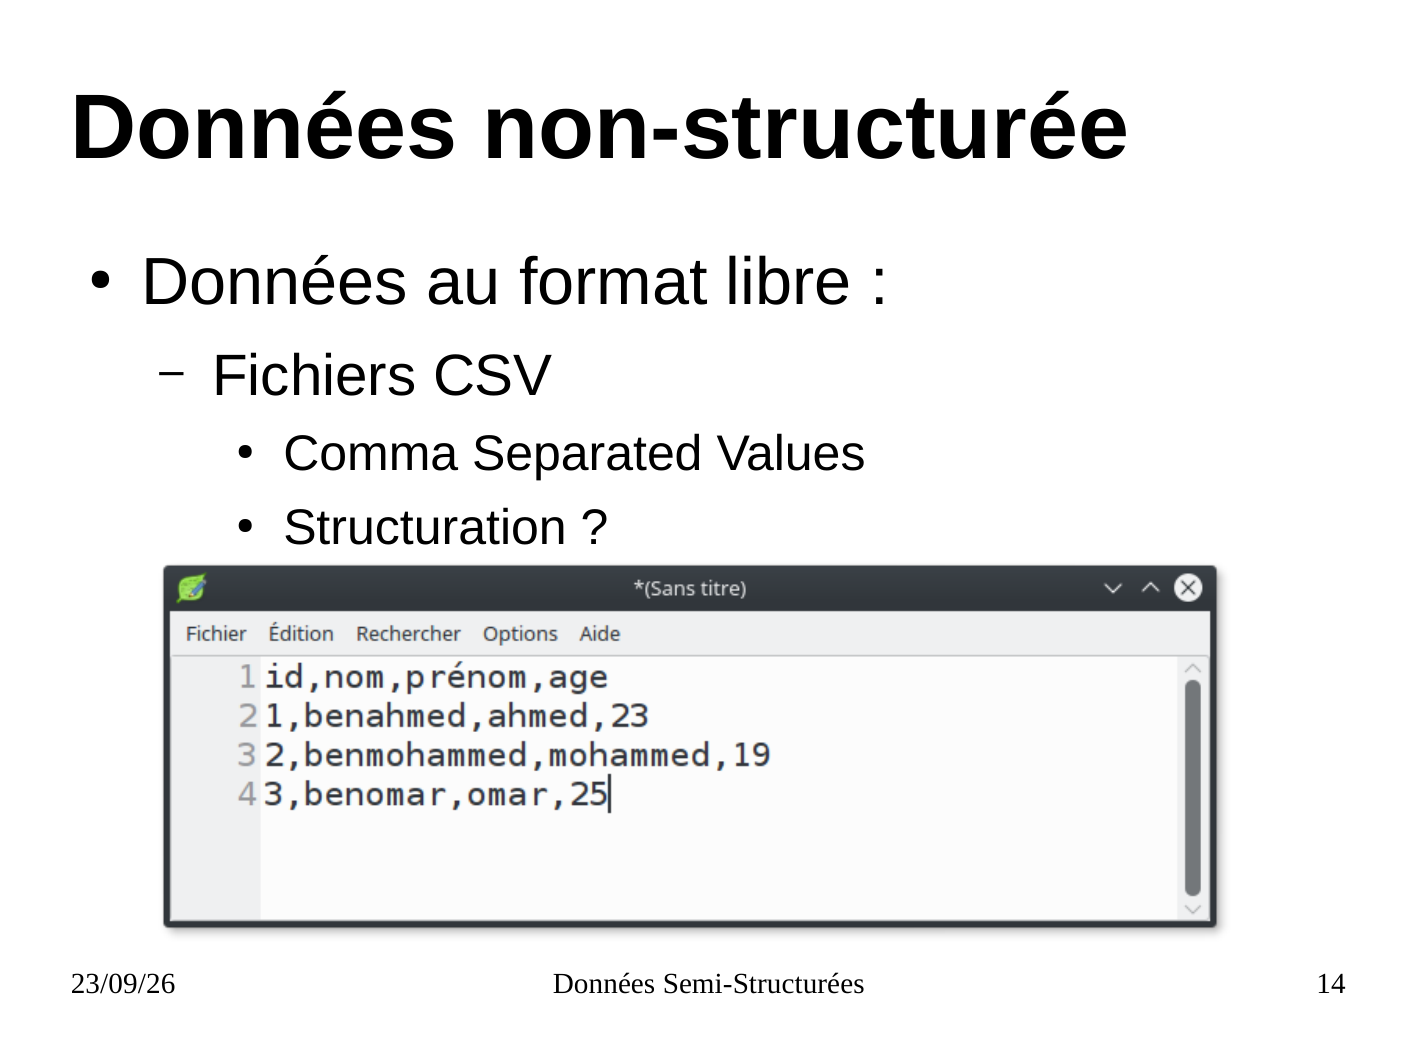

# Données non-structurée
Données au format libre :
Fichiers CSV
Comma Separated Values
Structuration ?
Données Semi-Structurées
14